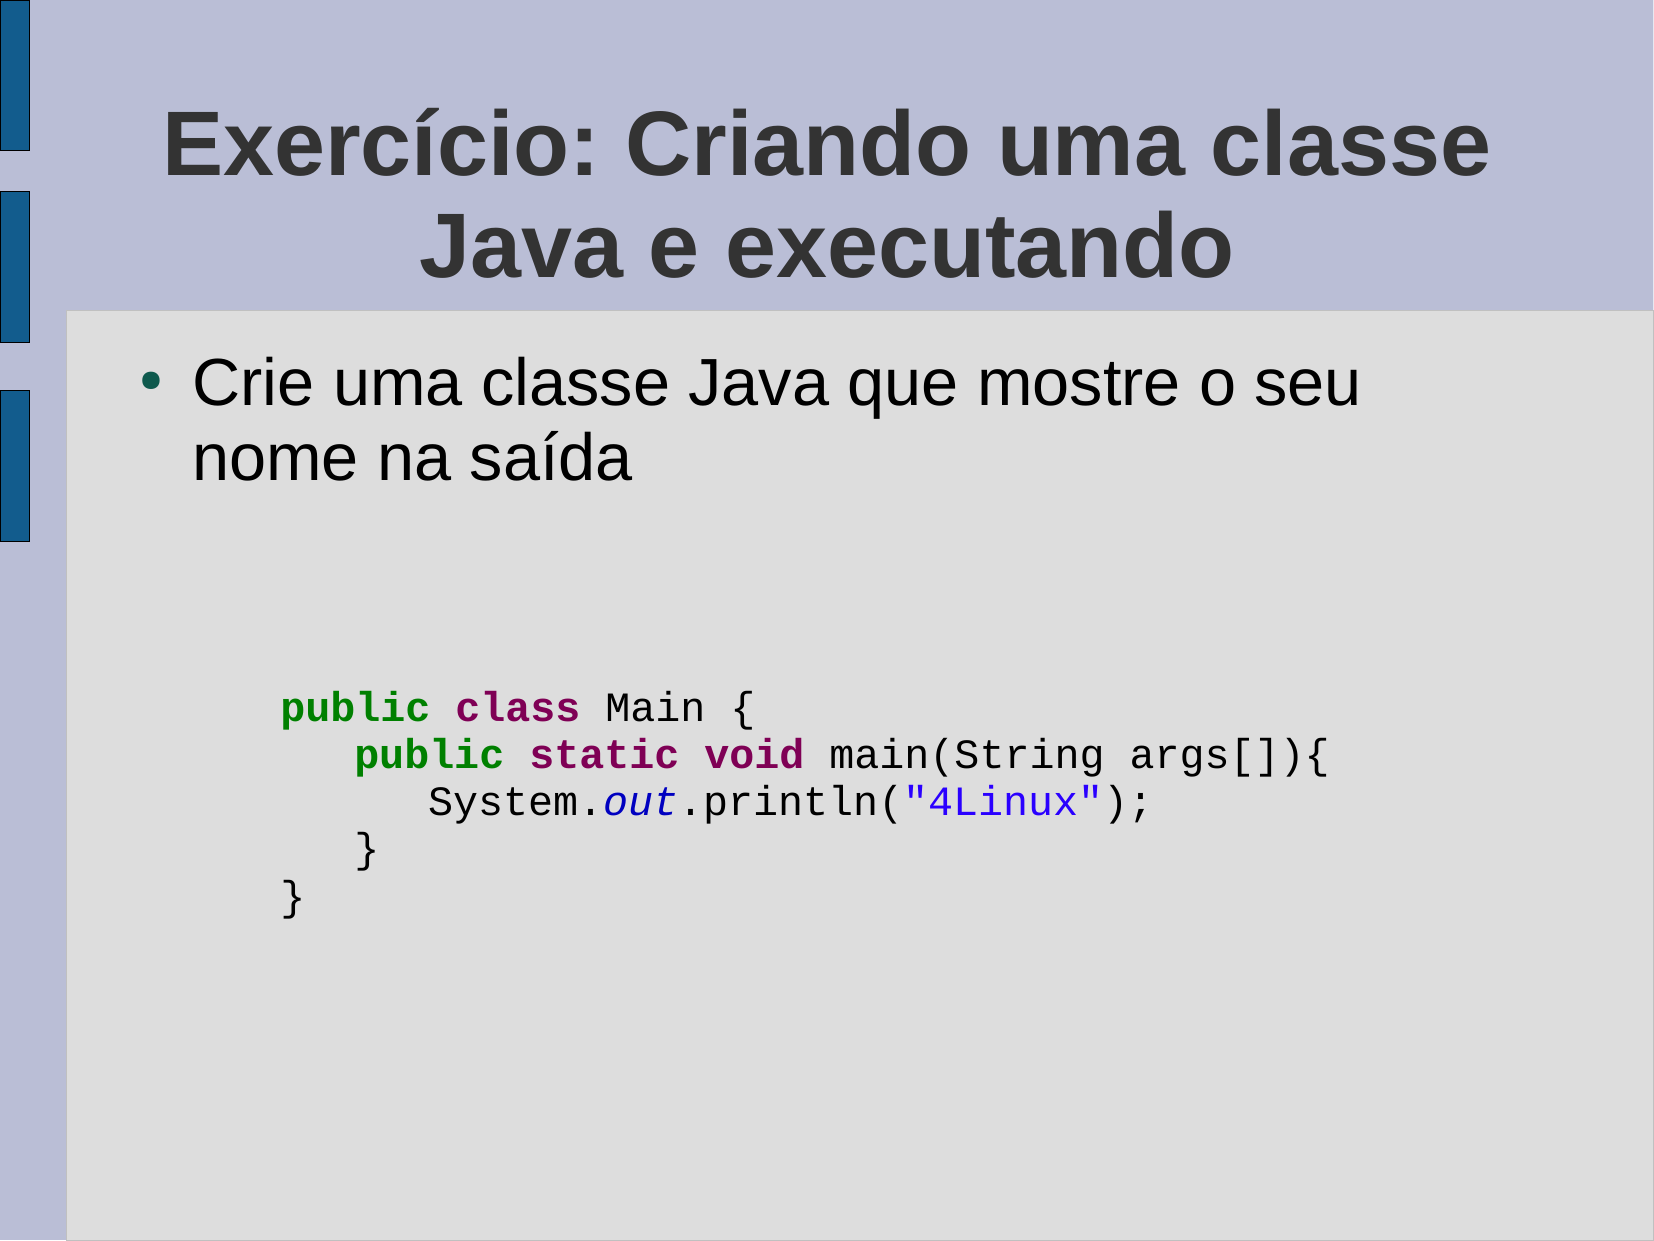

# Exercício: Criando uma classe Java e executando
Crie uma classe Java que mostre o seu nome na saída
public class Main {
	public static void main(String args[]){
		System.out.println("4Linux");
	}
}